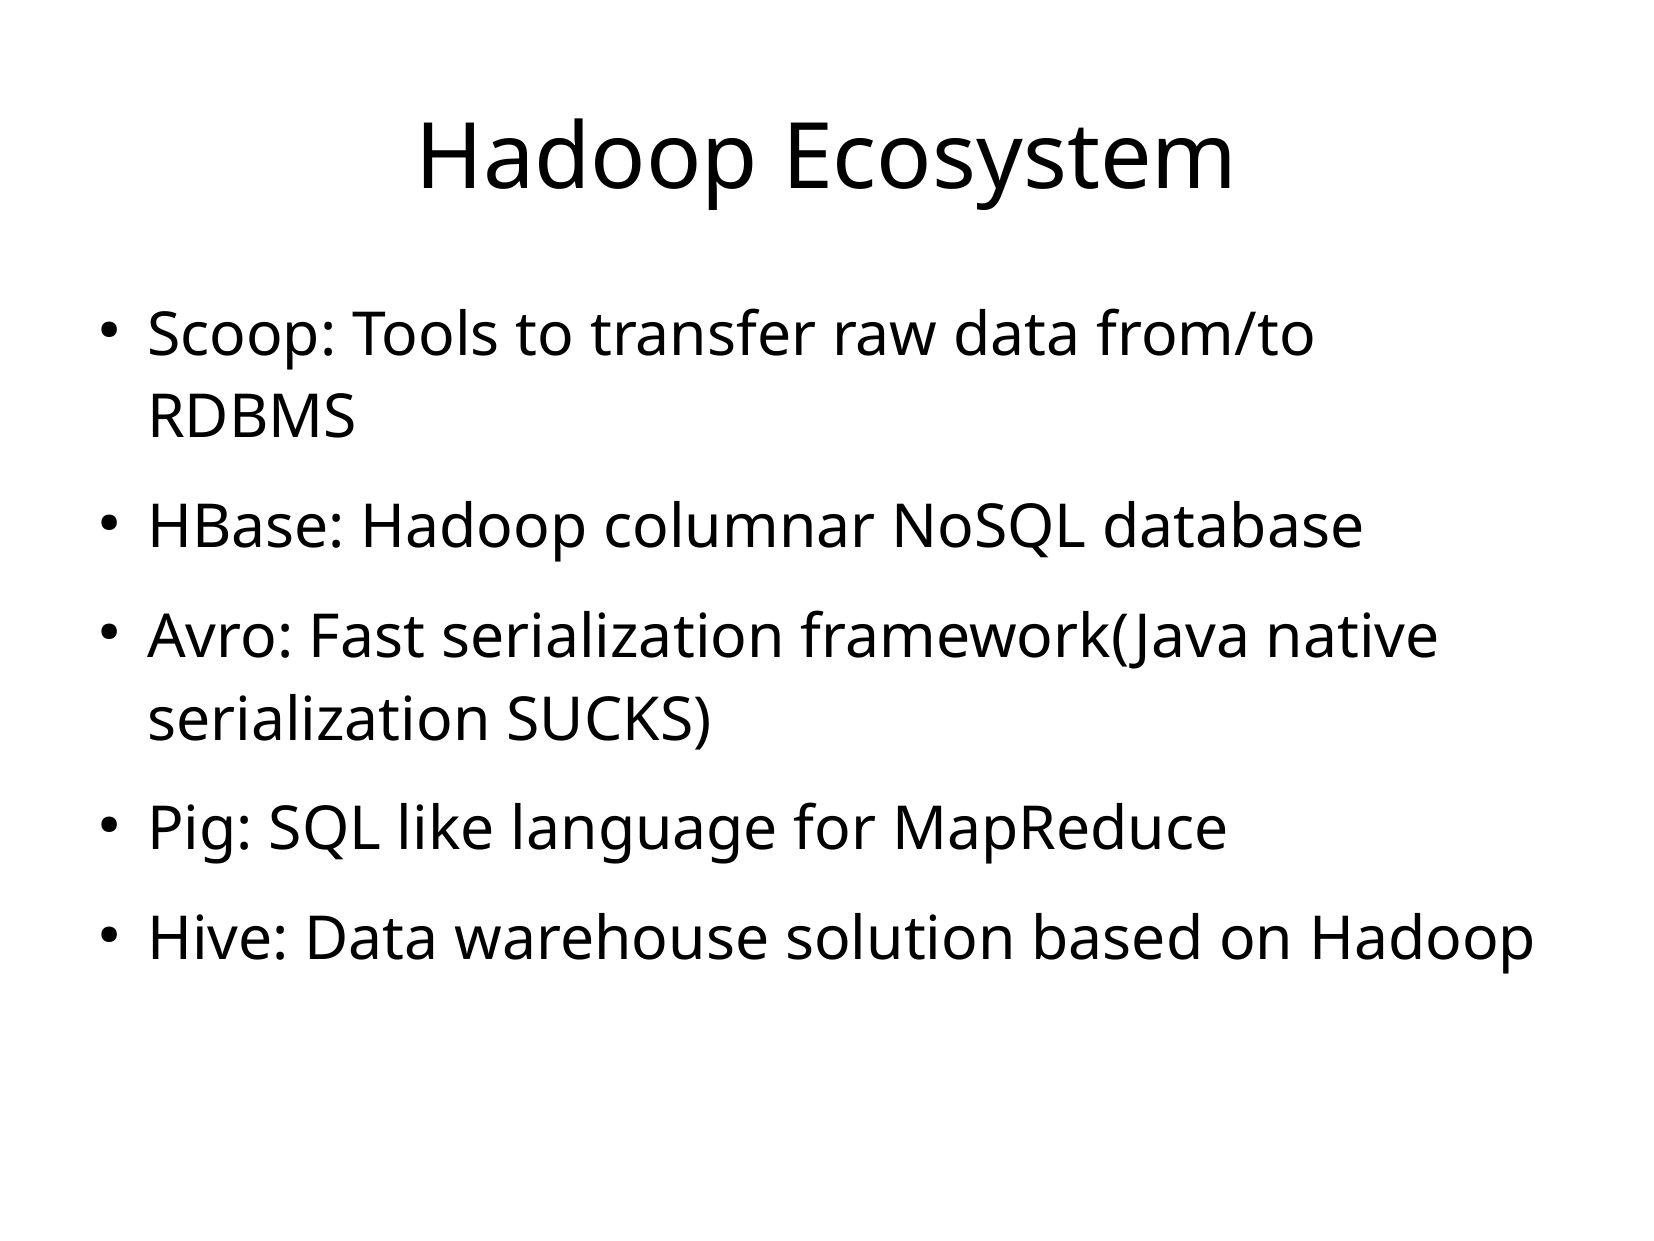

# Hadoop Ecosystem
Scoop: Tools to transfer raw data from/to RDBMS
HBase: Hadoop columnar NoSQL database
Avro: Fast serialization framework(Java native serialization SUCKS)
Pig: SQL like language for MapReduce
Hive: Data warehouse solution based on Hadoop